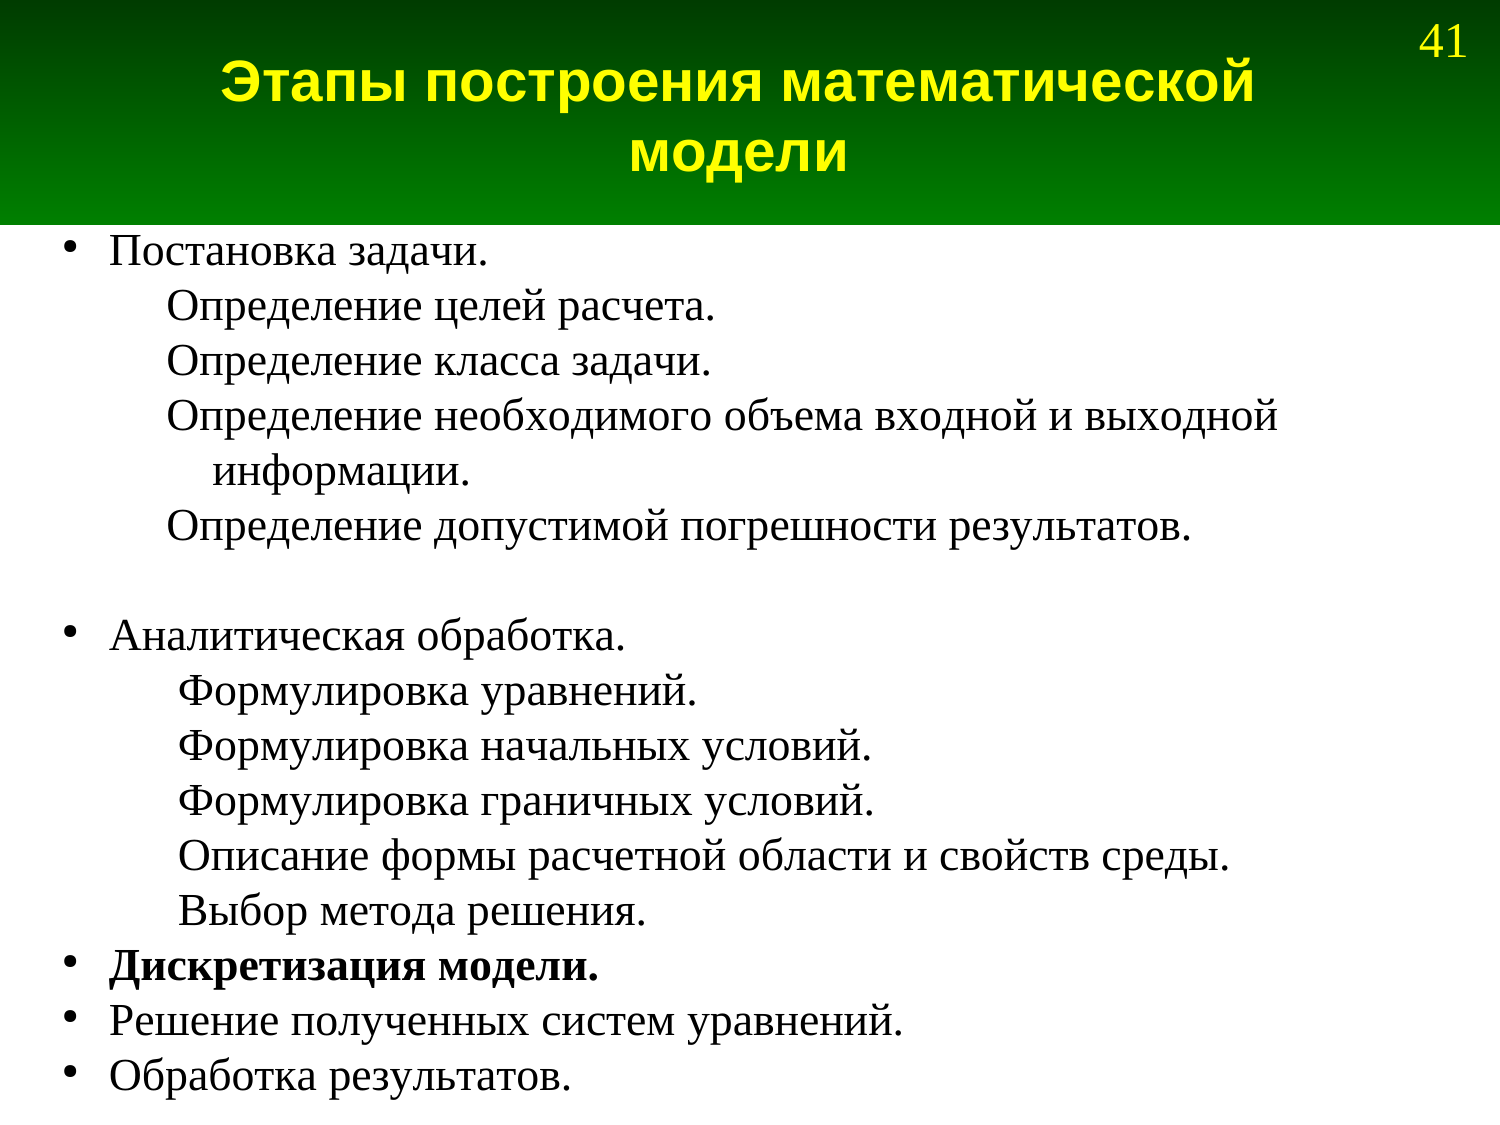

# Этапы построения математической модели
 Постановка задачи.
 Определение целей расчета.
 Определение класса задачи.
 Определение необходимого объема входной и выходной
 информации.
 Определение допустимой погрешности результатов.
 Аналитическая обработка.
 Формулировка уравнений.
 Формулировка начальных условий.
 Формулировка граничных условий.
 Описание формы расчетной области и свойств среды.
 Выбор метода решения.
 Дискретизация модели.
 Решение полученных систем уравнений.
 Обработка результатов.